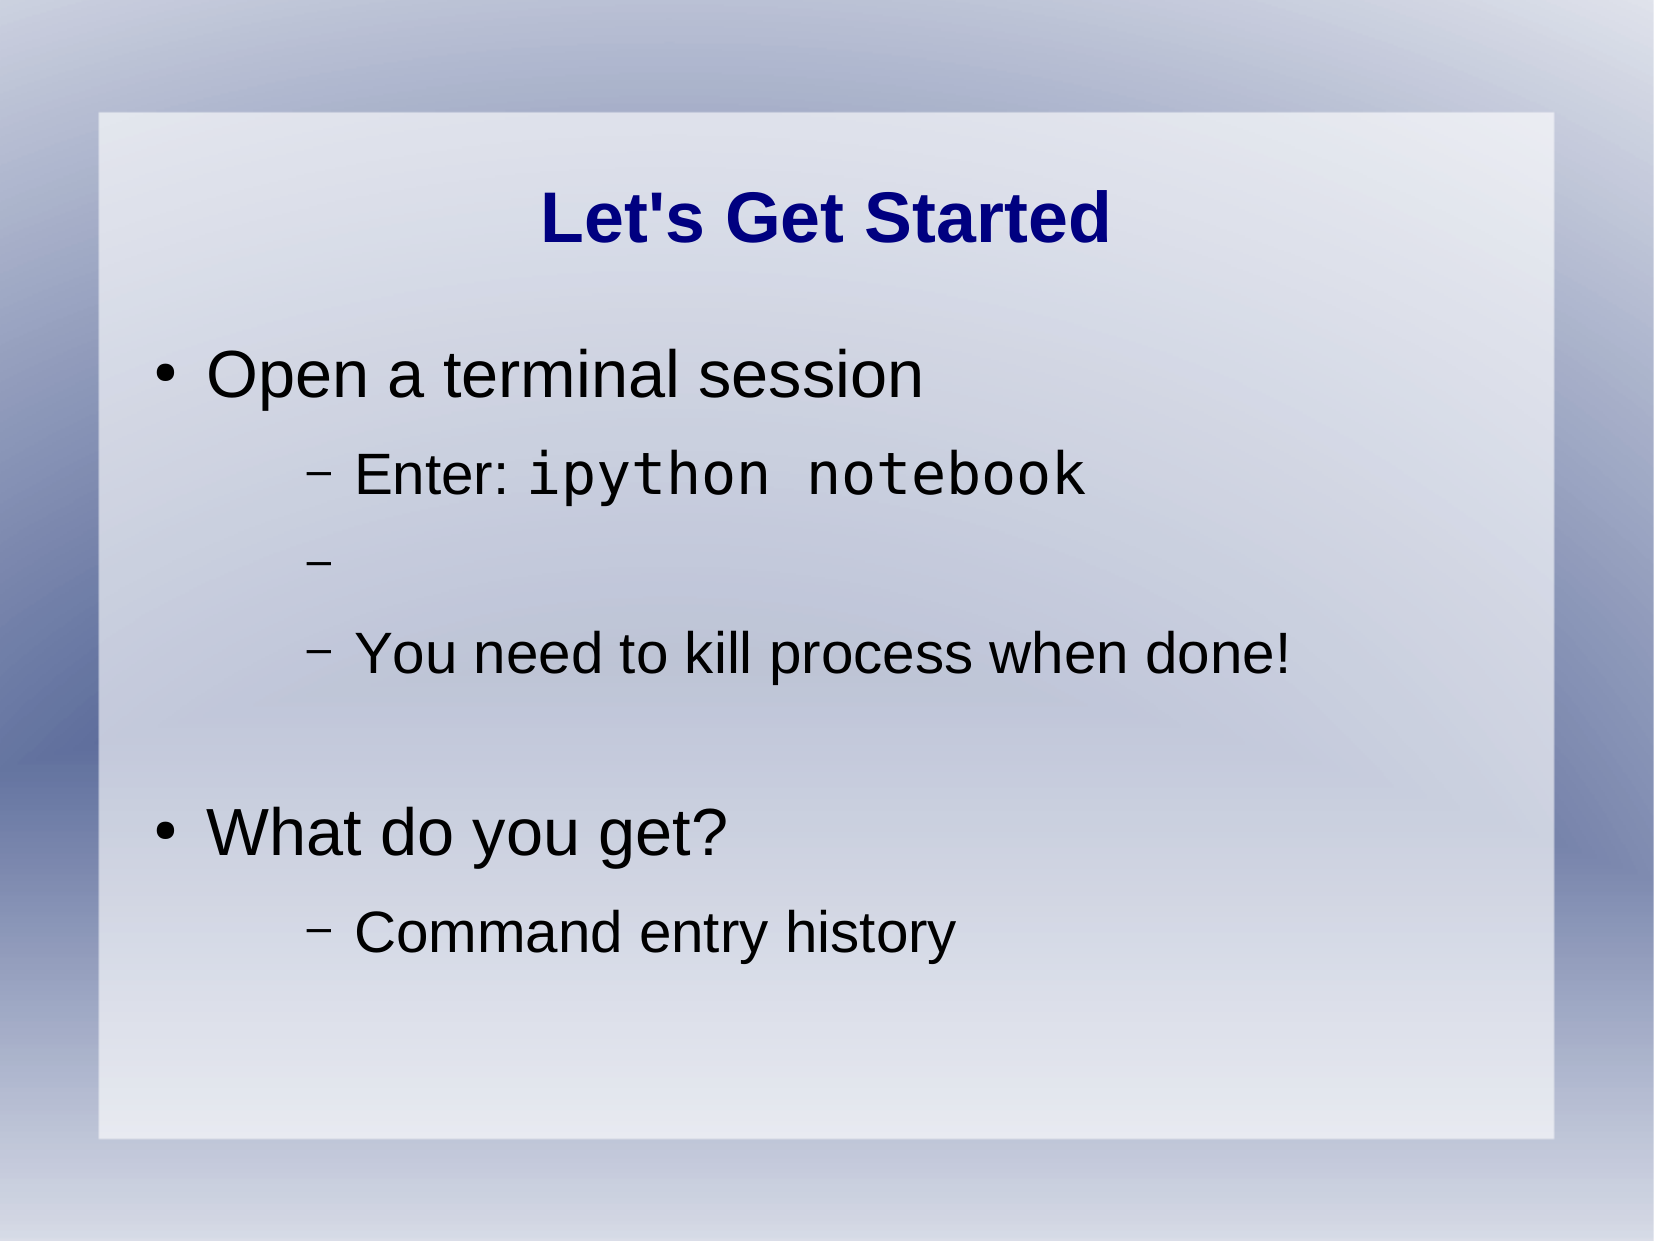

# Let's Get Started
Open a terminal session
Enter: ipython notebook
You need to kill process when done!
What do you get?
Command entry history